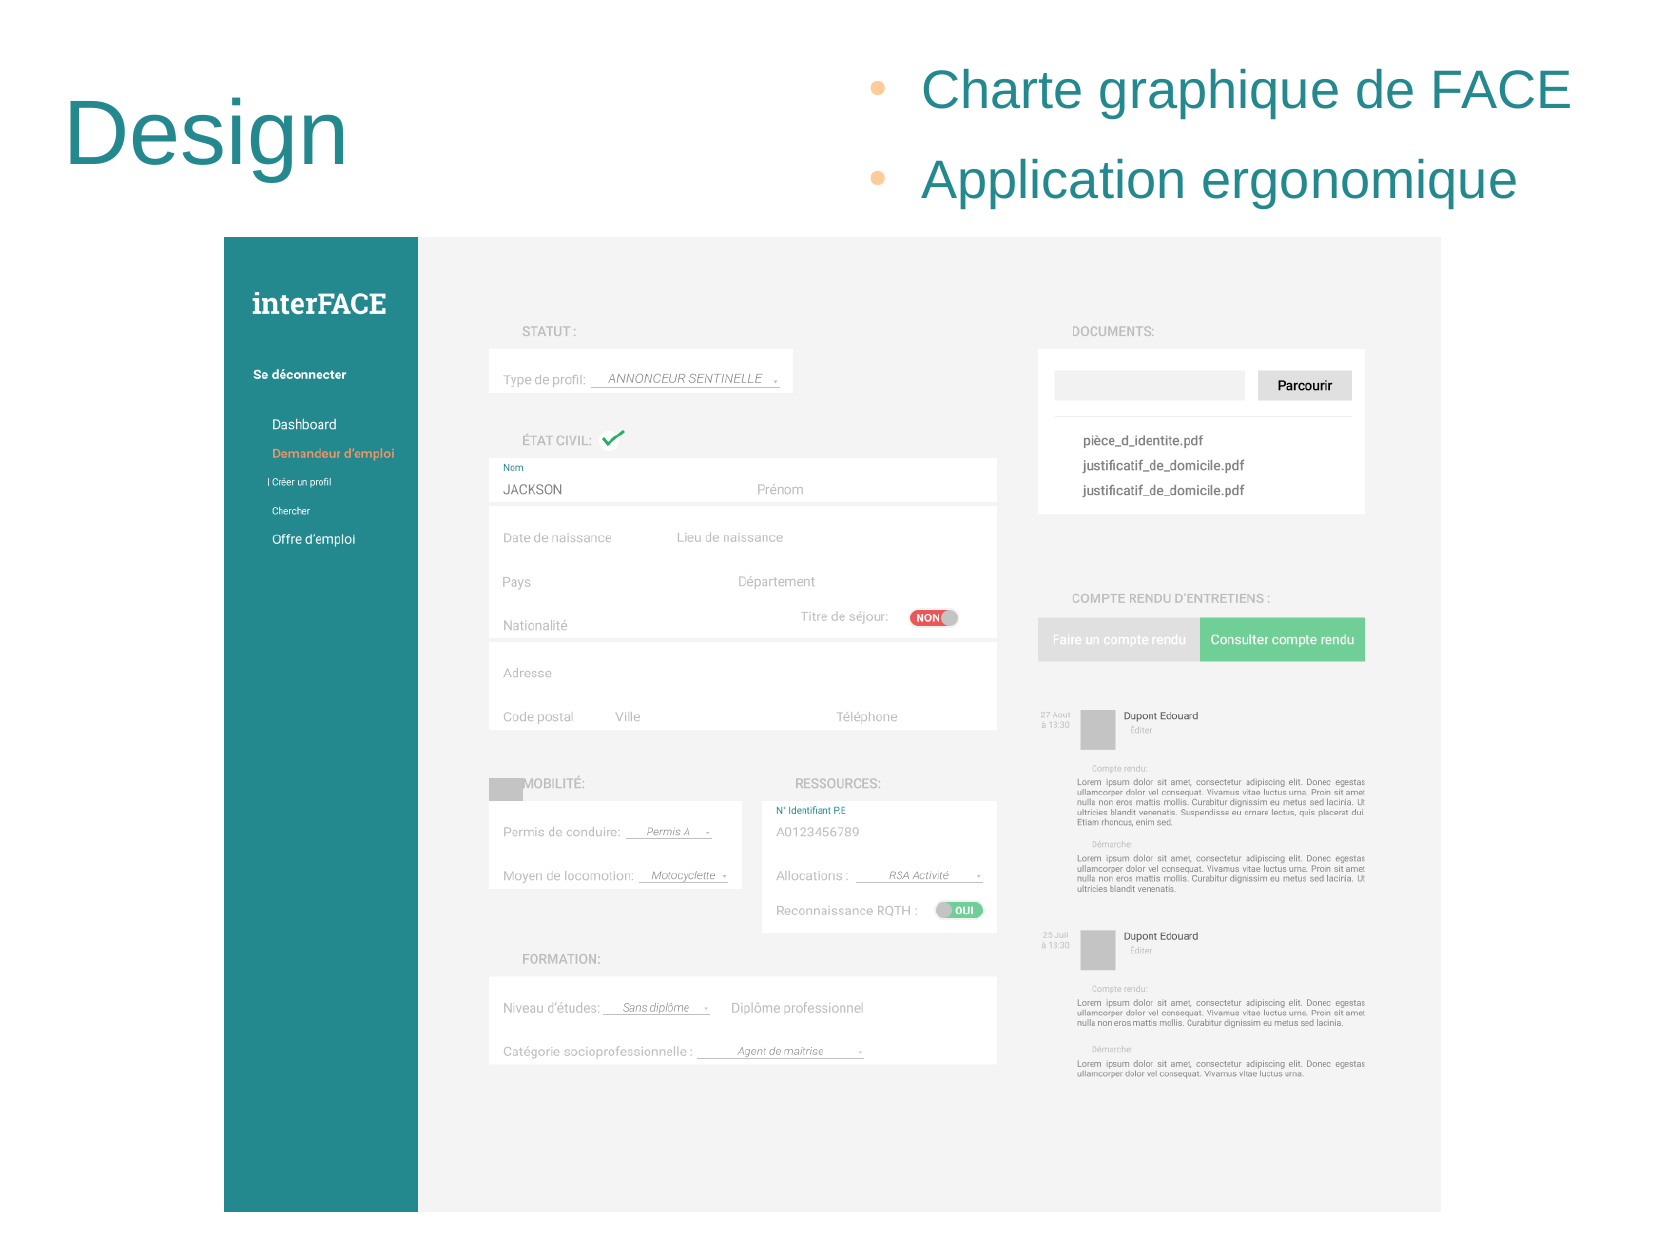

# Design
Charte graphique de FACE
Application ergonomique